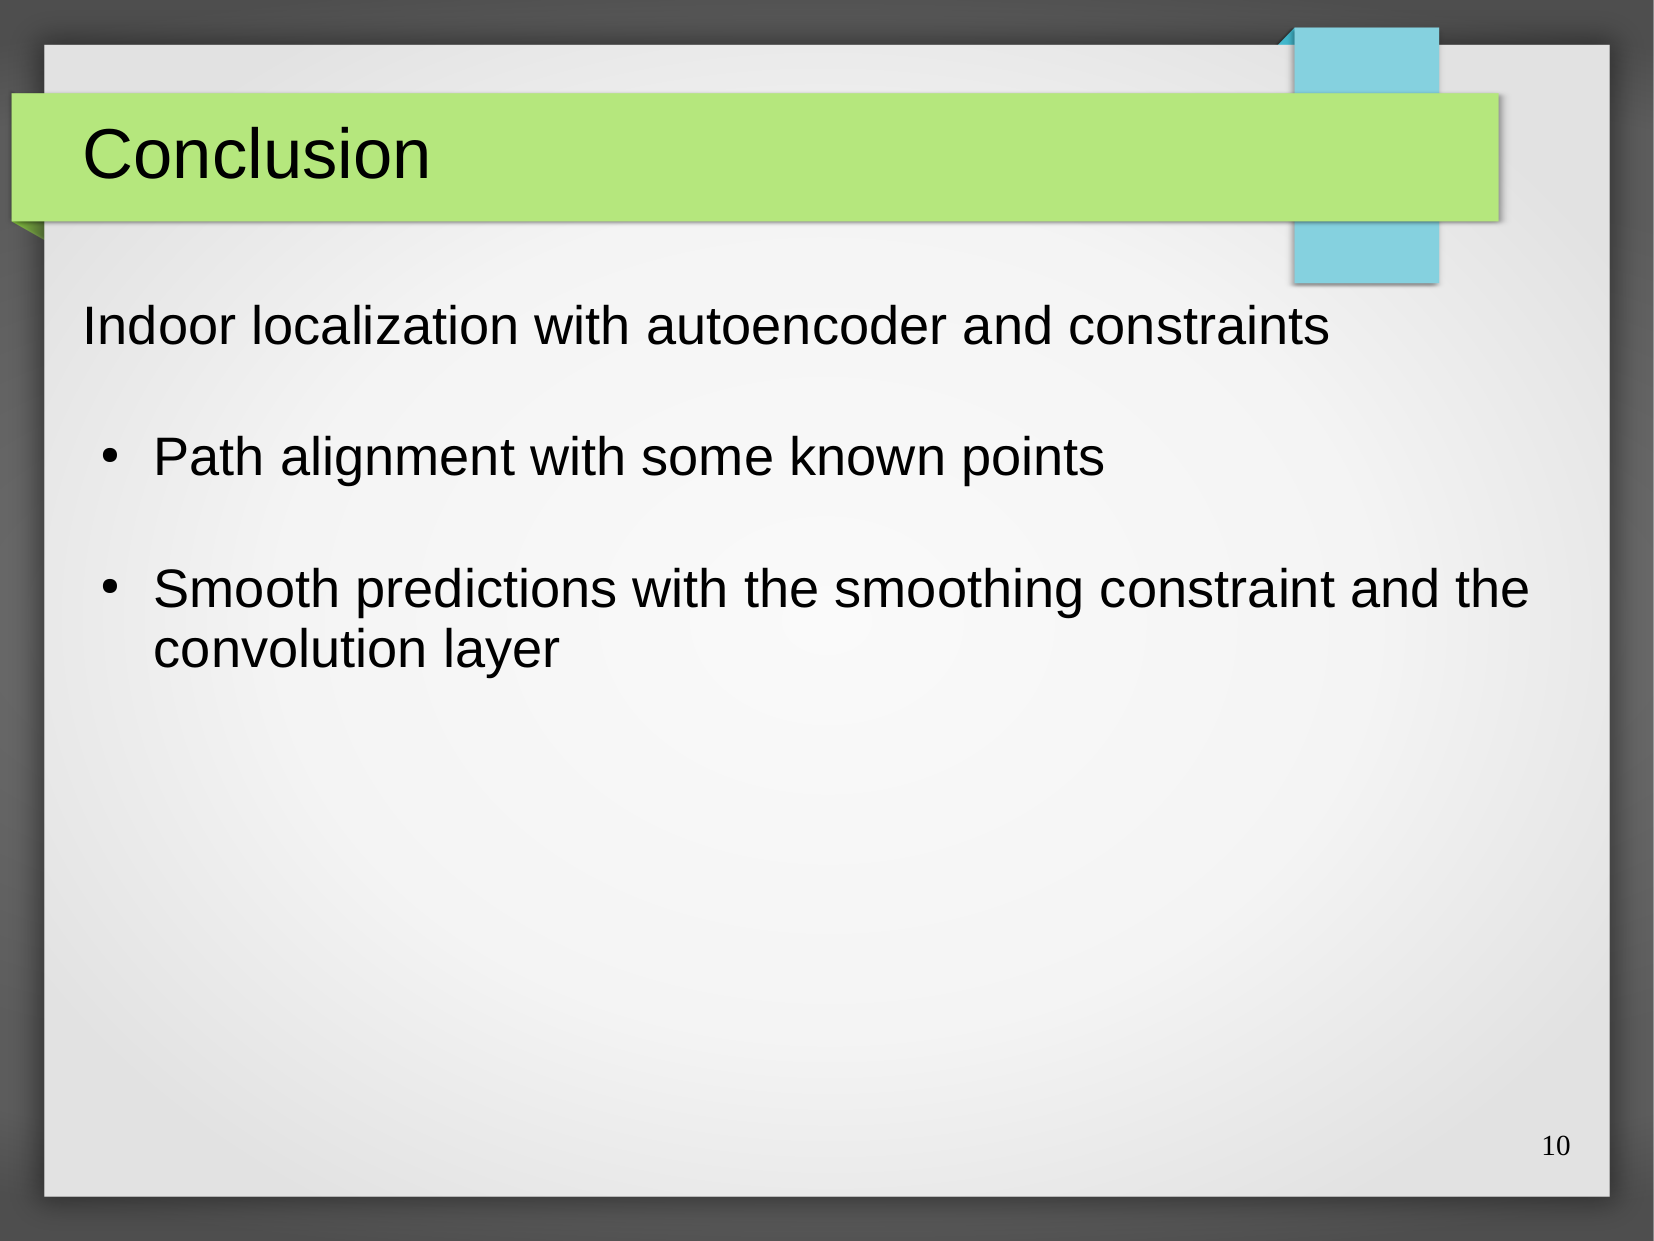

# Conclusion
Indoor localization with autoencoder and constraints
Path alignment with some known points
Smooth predictions with the smoothing constraint and the convolution layer
10